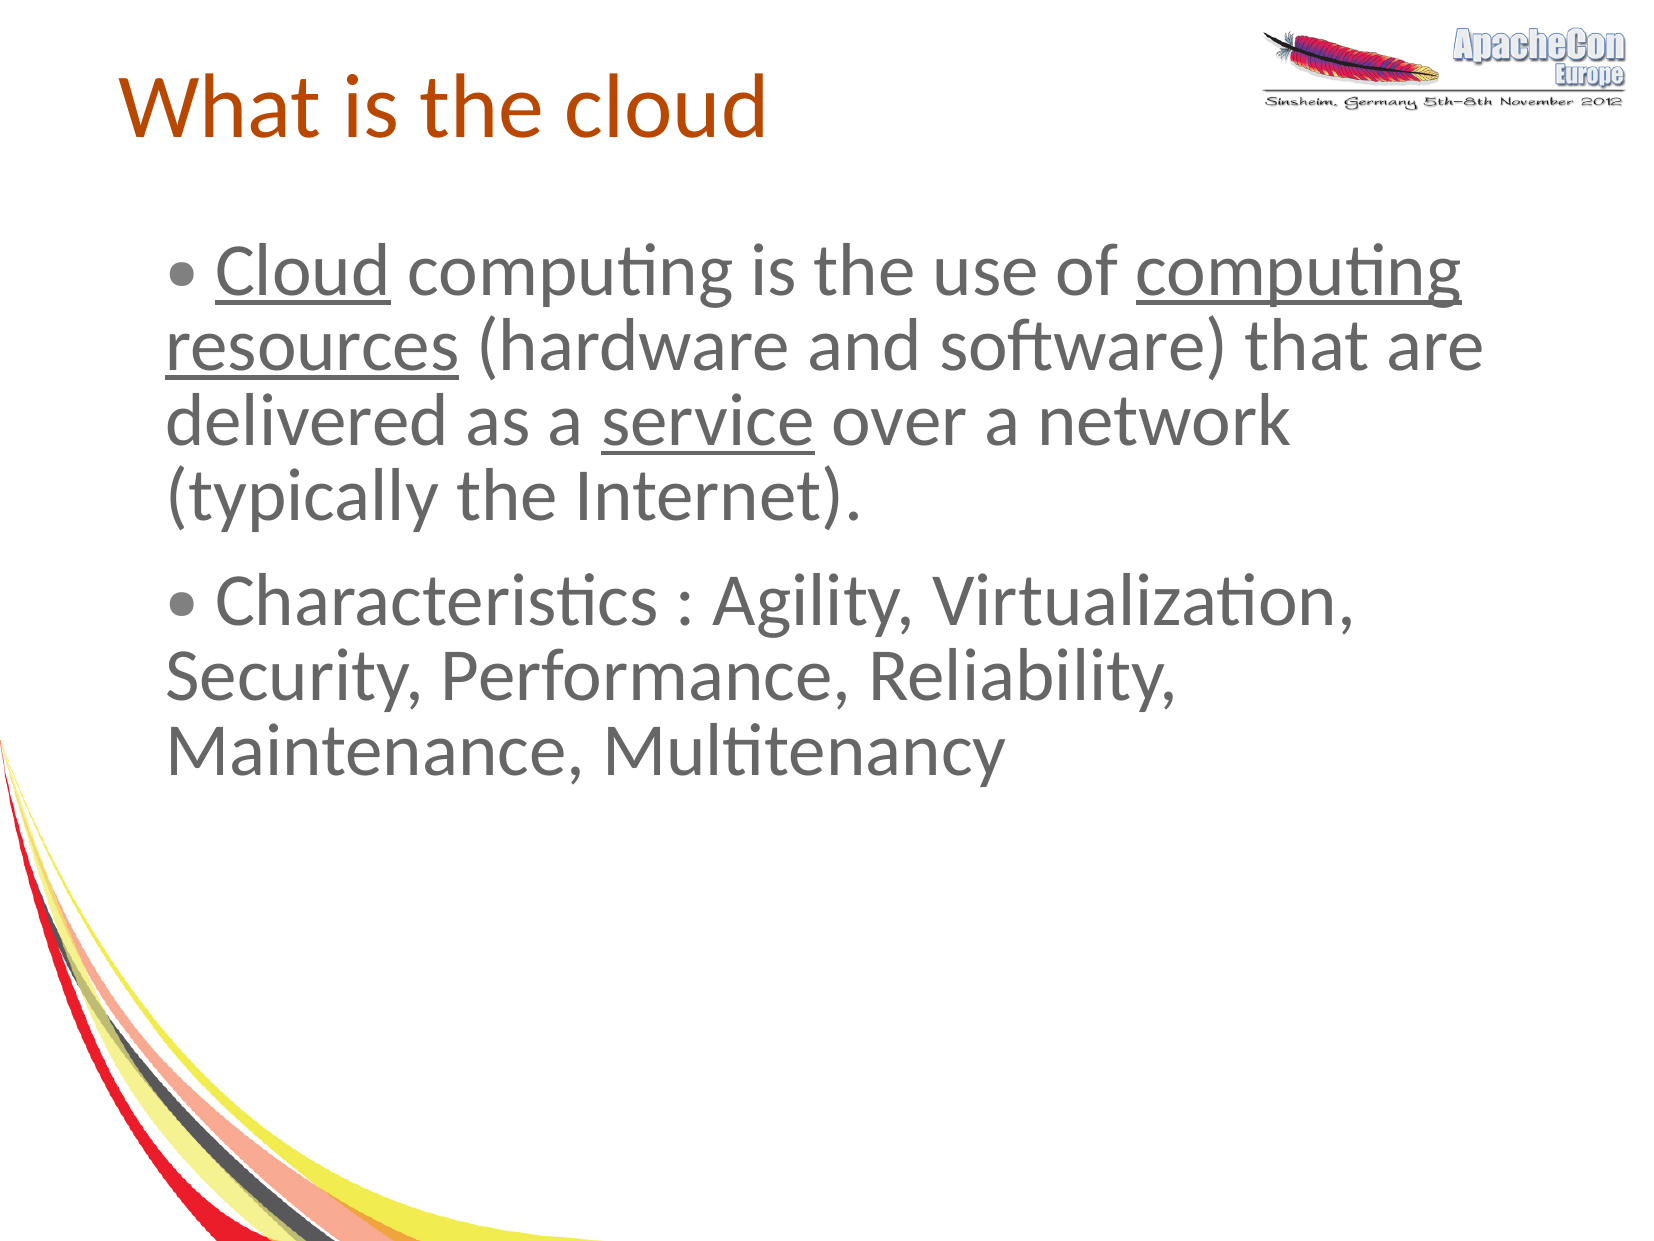

# What is the cloud
 Cloud computing is the use of computing resources (hardware and software) that are delivered as a service over a network (typically the Internet).
 Characteristics : Agility, Virtualization, Security, Performance, Reliability, Maintenance, Multitenancy